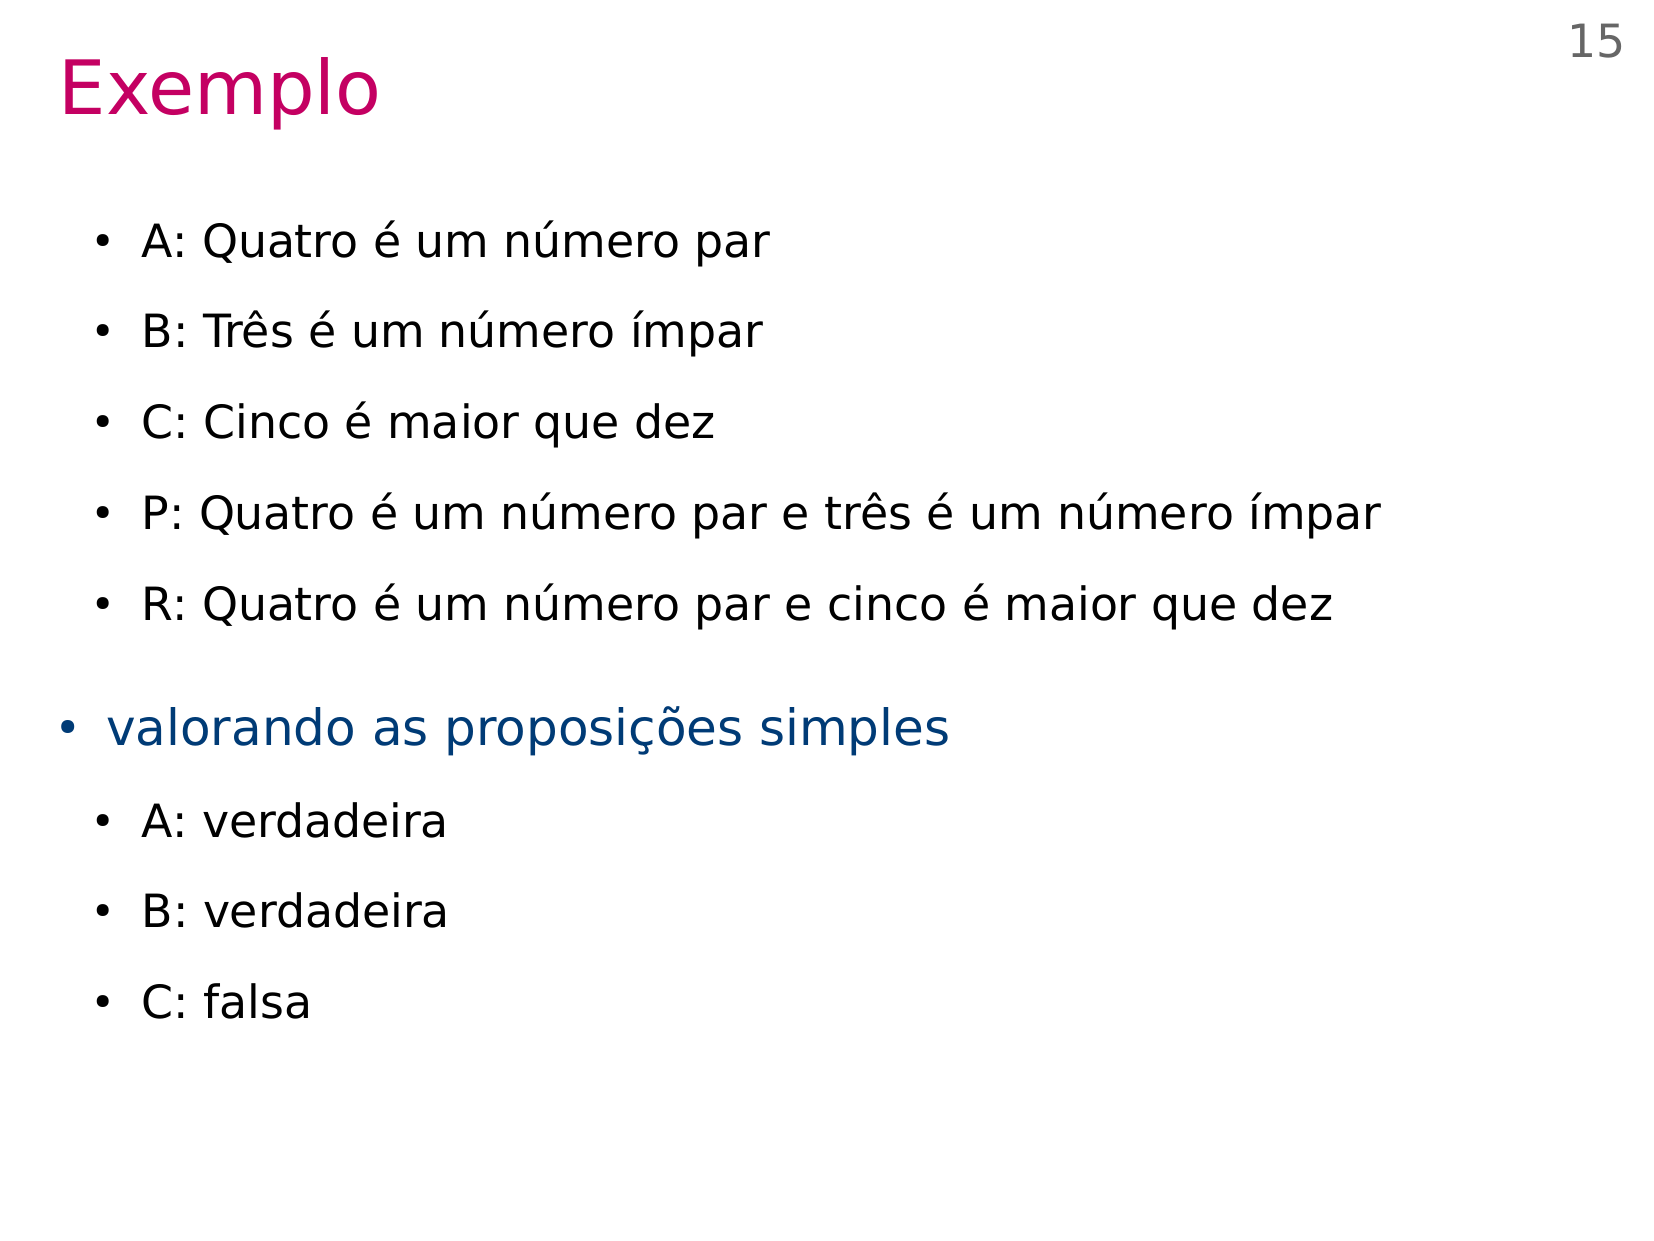

15
# Exemplo
A: Quatro é um número par
B: Três é um número ímpar
C: Cinco é maior que dez
P: Quatro é um número par e três é um número ímpar
R: Quatro é um número par e cinco é maior que dez
valorando as proposições simples
A: verdadeira
B: verdadeira
C: falsa